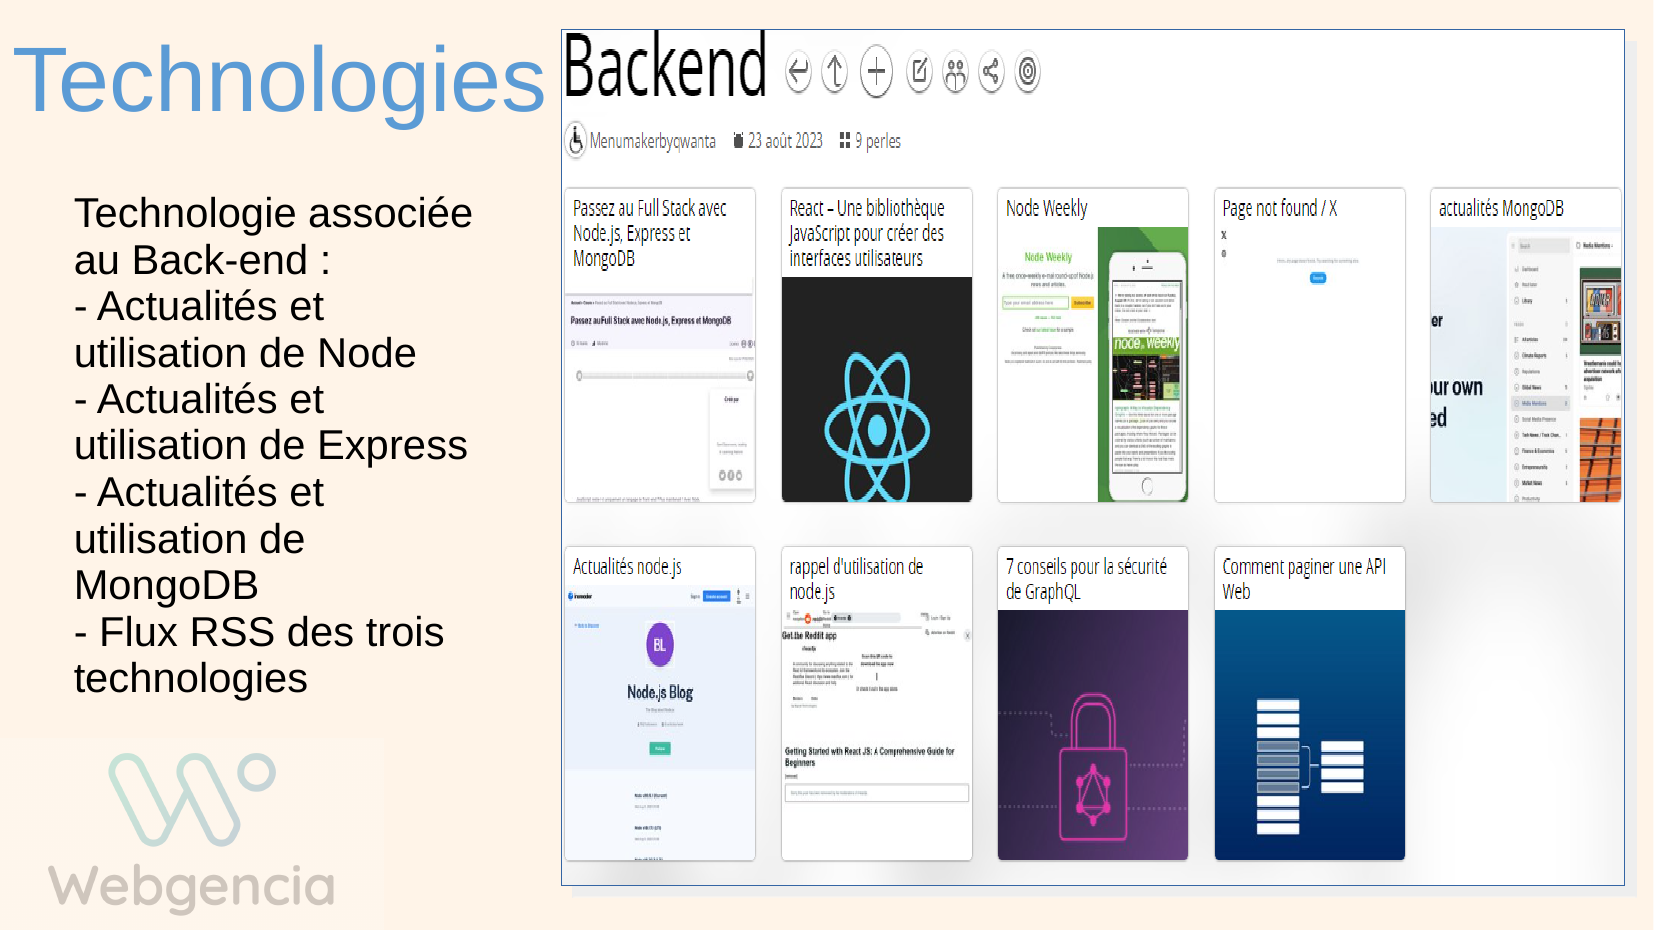

# Technologies
Technologie associée au Back-end :
- Actualités et utilisation de Node
- Actualités et utilisation de Express
- Actualités et utilisation de MongoDB
- Flux RSS des trois technologies